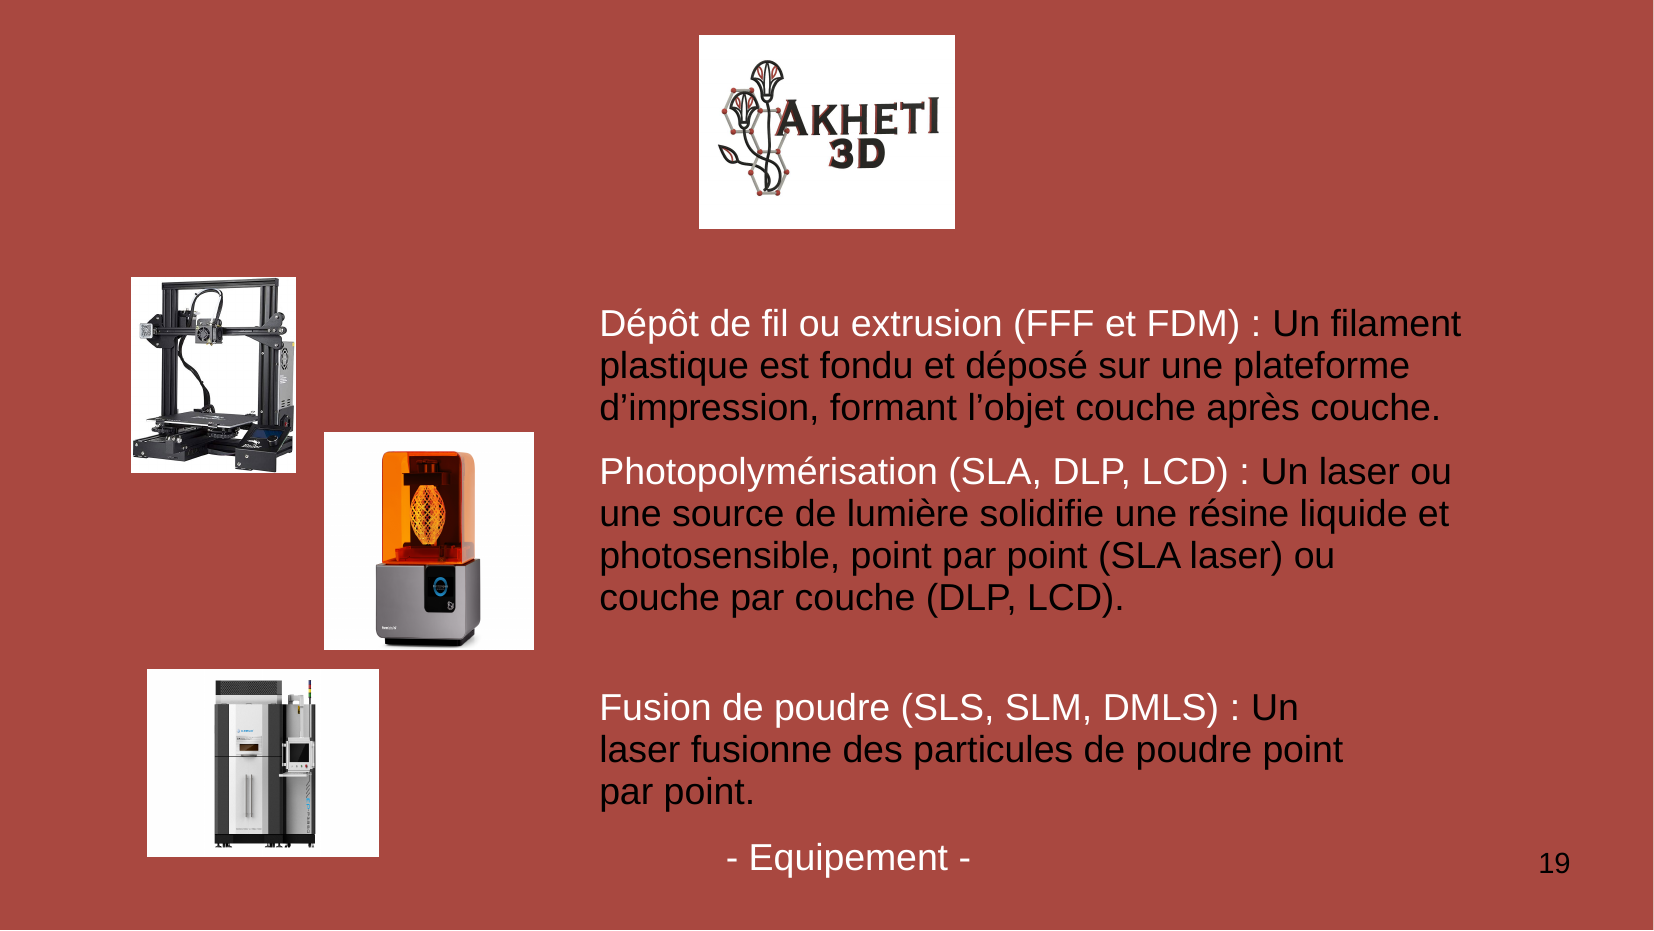

Dépôt de fil ou extrusion (FFF et FDM) : Un filament plastique est fondu et déposé sur une plateforme d’impression, formant l’objet couche après couche.
Photopolymérisation (SLA, DLP, LCD) : Un laser ou une source de lumière solidifie une résine liquide et photosensible, point par point (SLA laser) ou couche par couche (DLP, LCD).
Fusion de poudre (SLS, SLM, DMLS) : Un laser fusionne des particules de poudre point par point.
- Equipement -
19